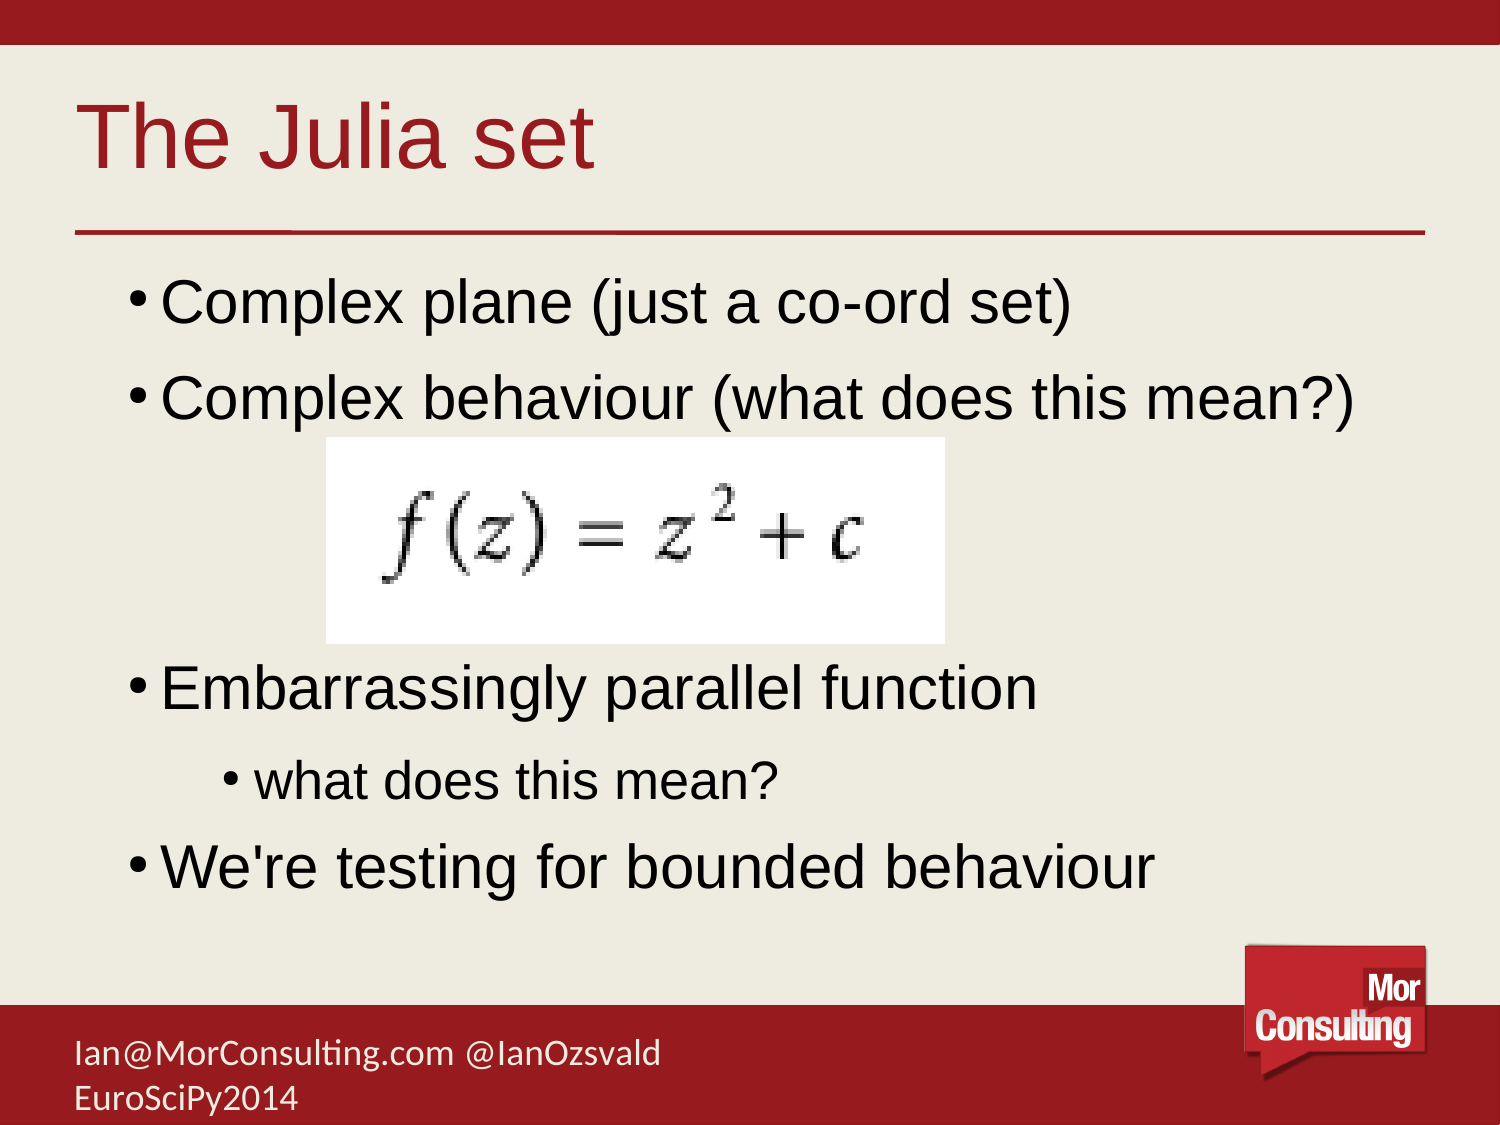

# The Julia set
Complex plane (just a co-ord set)
Complex behaviour (what does this mean?)
Embarrassingly parallel function
what does this mean?
We're testing for bounded behaviour